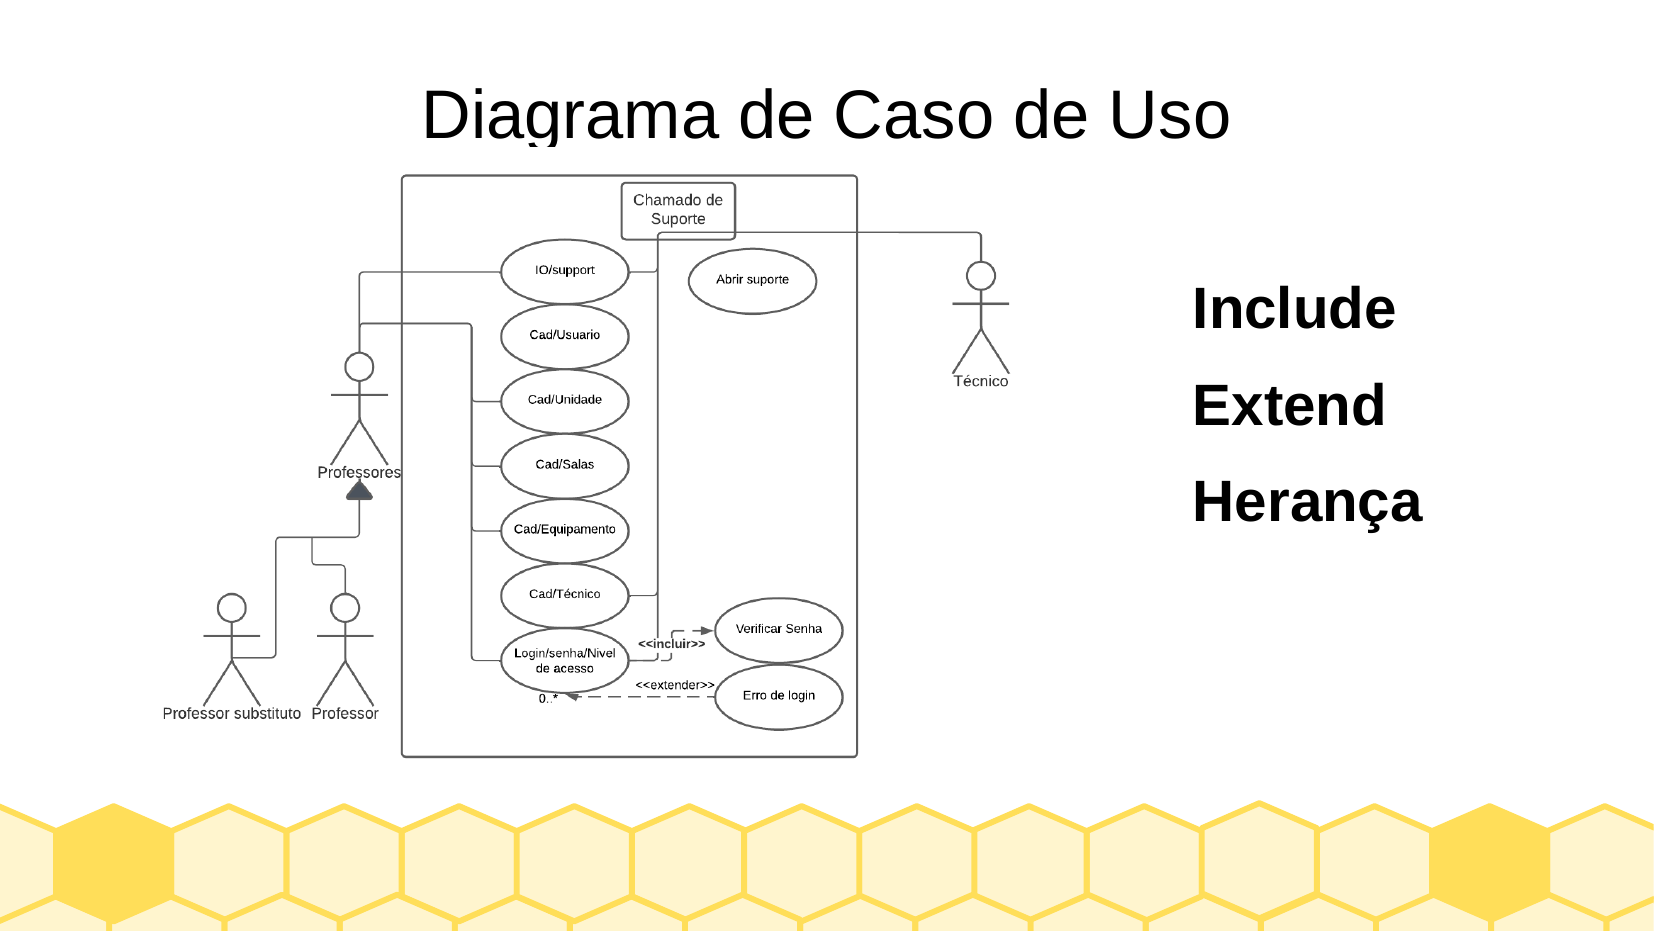

# Diagrama de Caso de Uso
Include
Extend
Herança